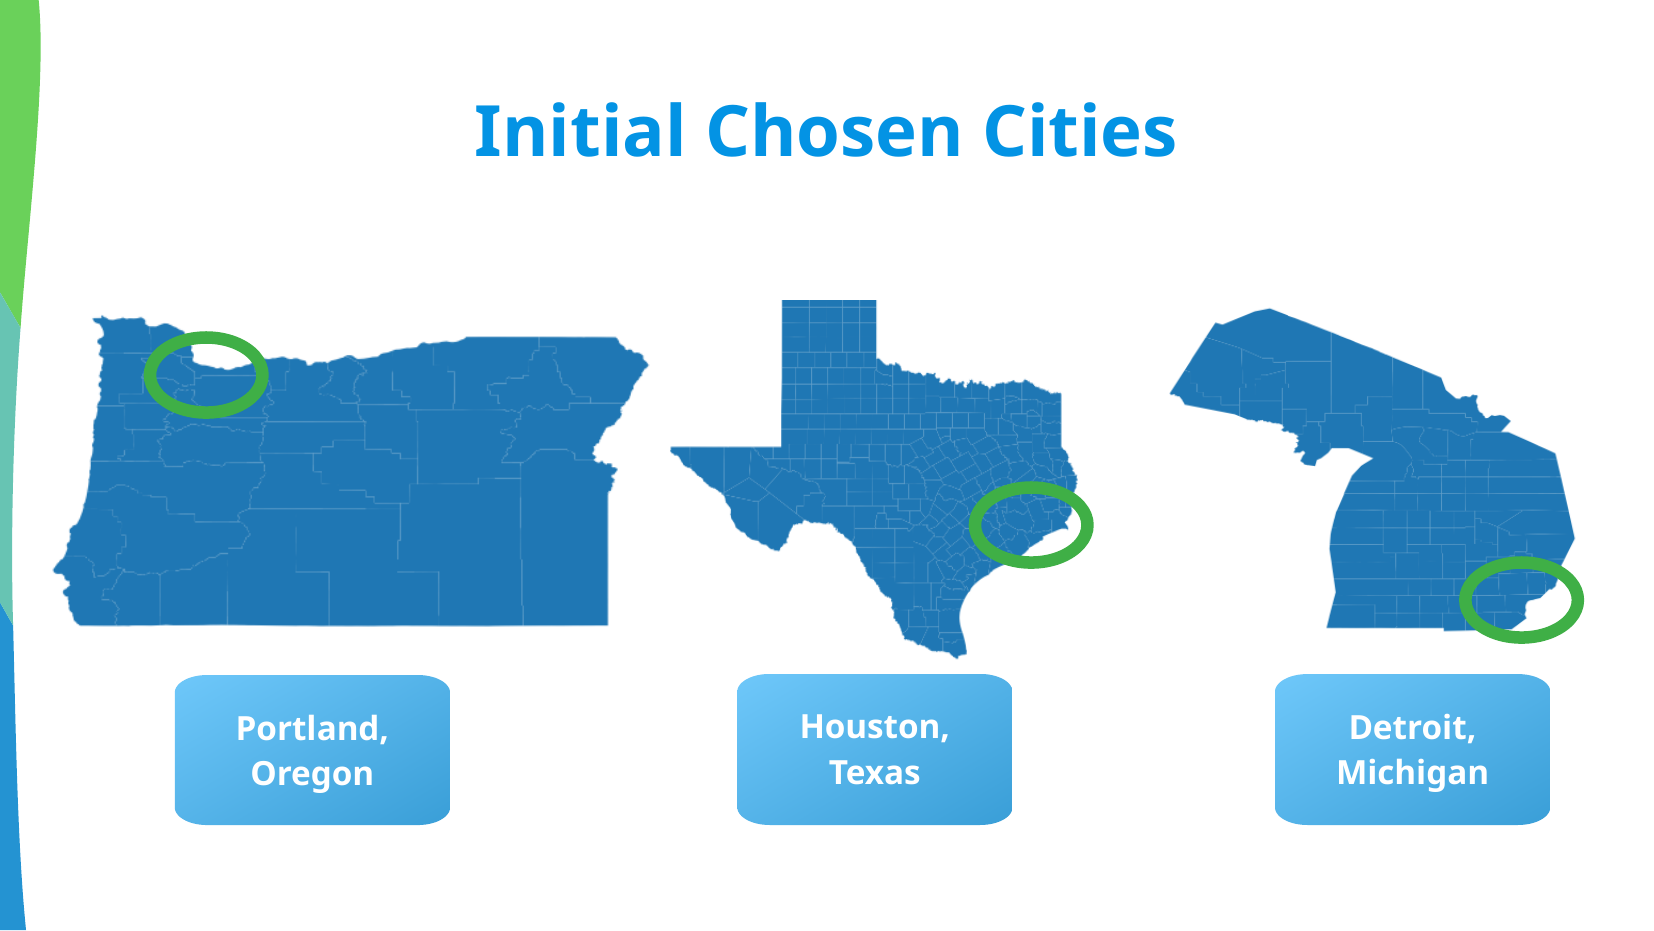

Initial Chosen Cities
Houston, Texas
Detroit, Michigan
Portland, Oregon